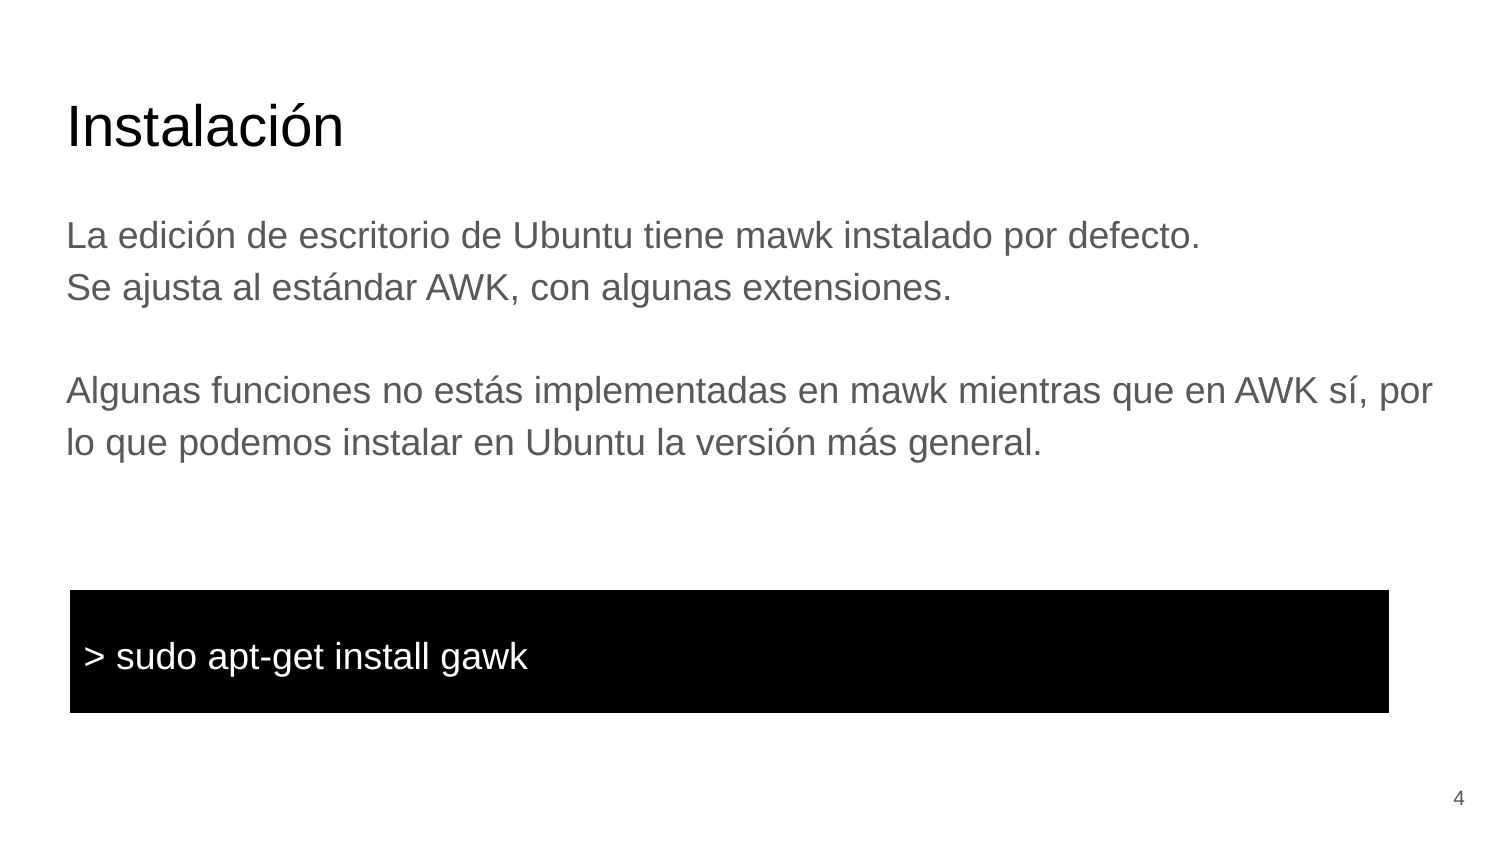

# Instalación
La edición de escritorio de Ubuntu tiene mawk instalado por defecto.
Se ajusta al estándar AWK, con algunas extensiones.
Algunas funciones no estás implementadas en mawk mientras que en AWK sí, por lo que podemos instalar en Ubuntu la versión más general.
> sudo apt-get install gawk